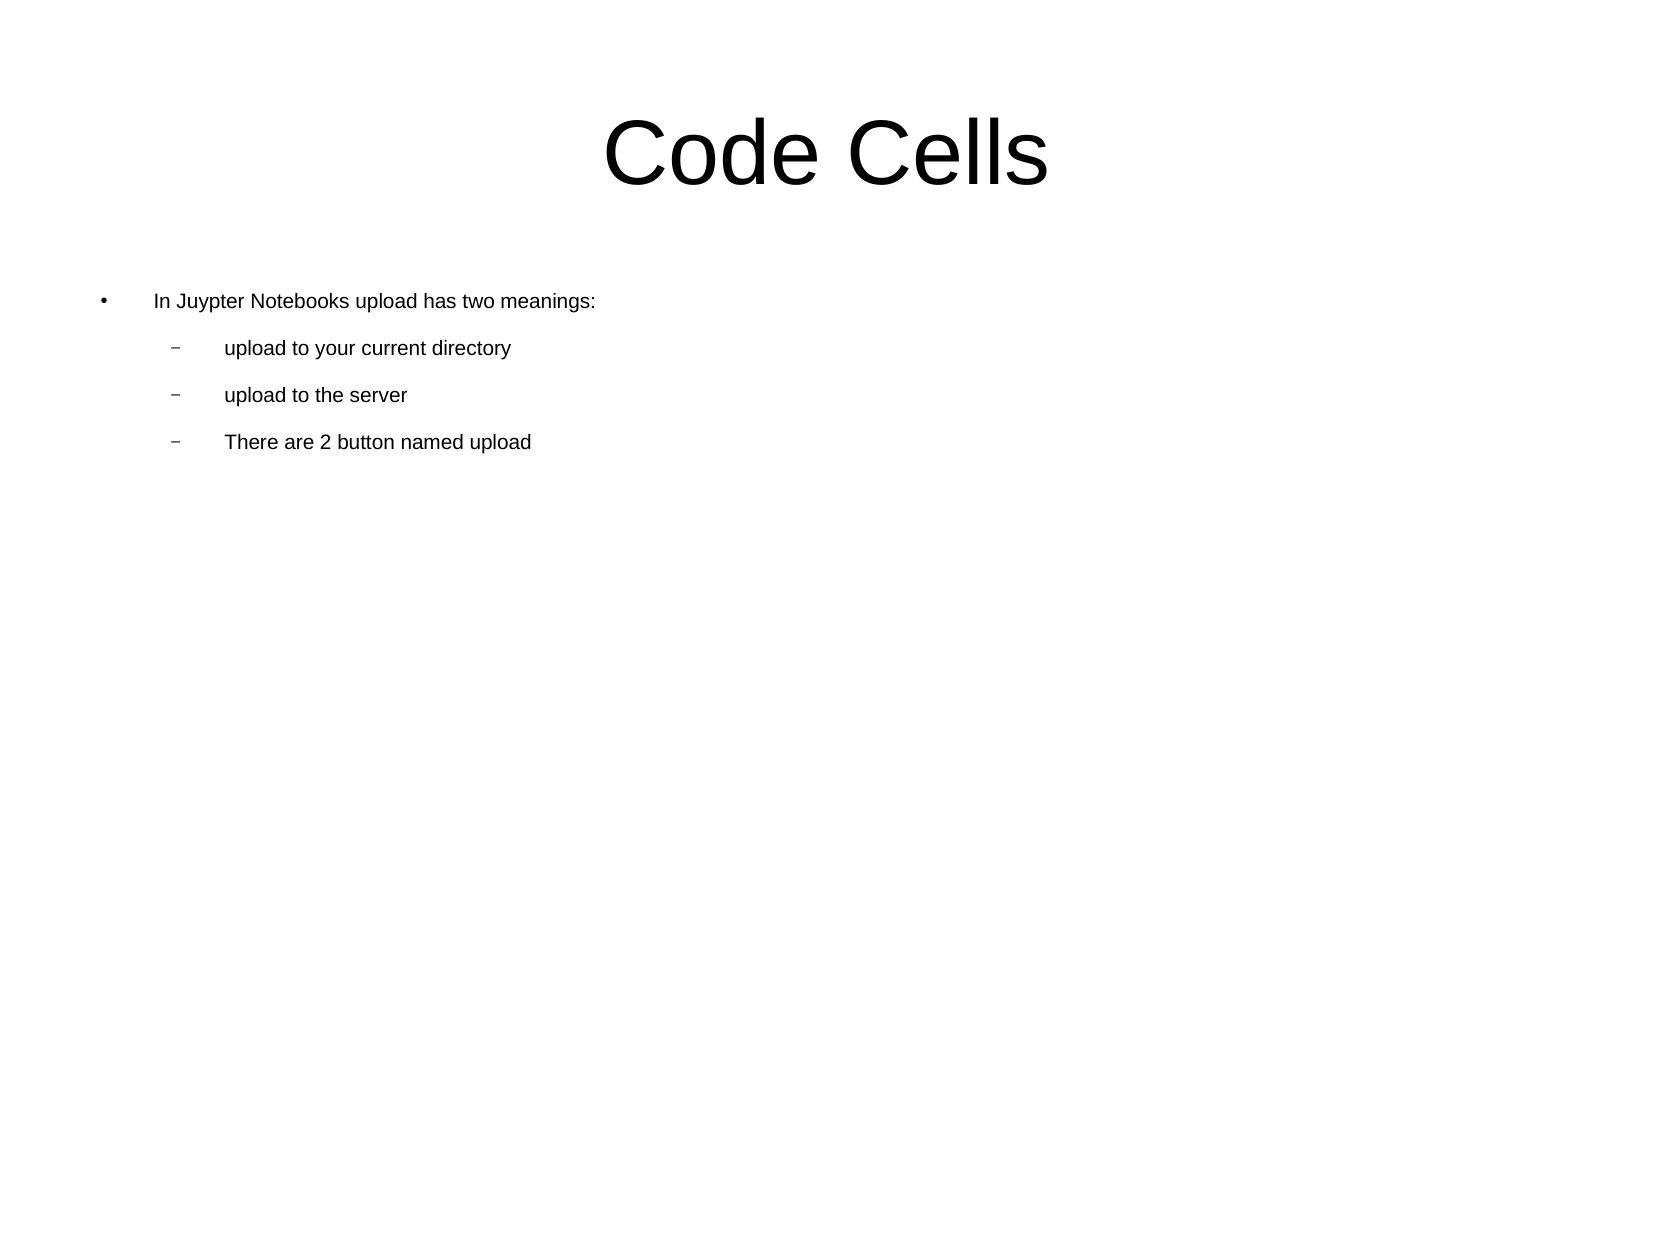

# Code Cells
In Juypter Notebooks upload has two meanings:
upload to your current directory
upload to the server
There are 2 button named upload